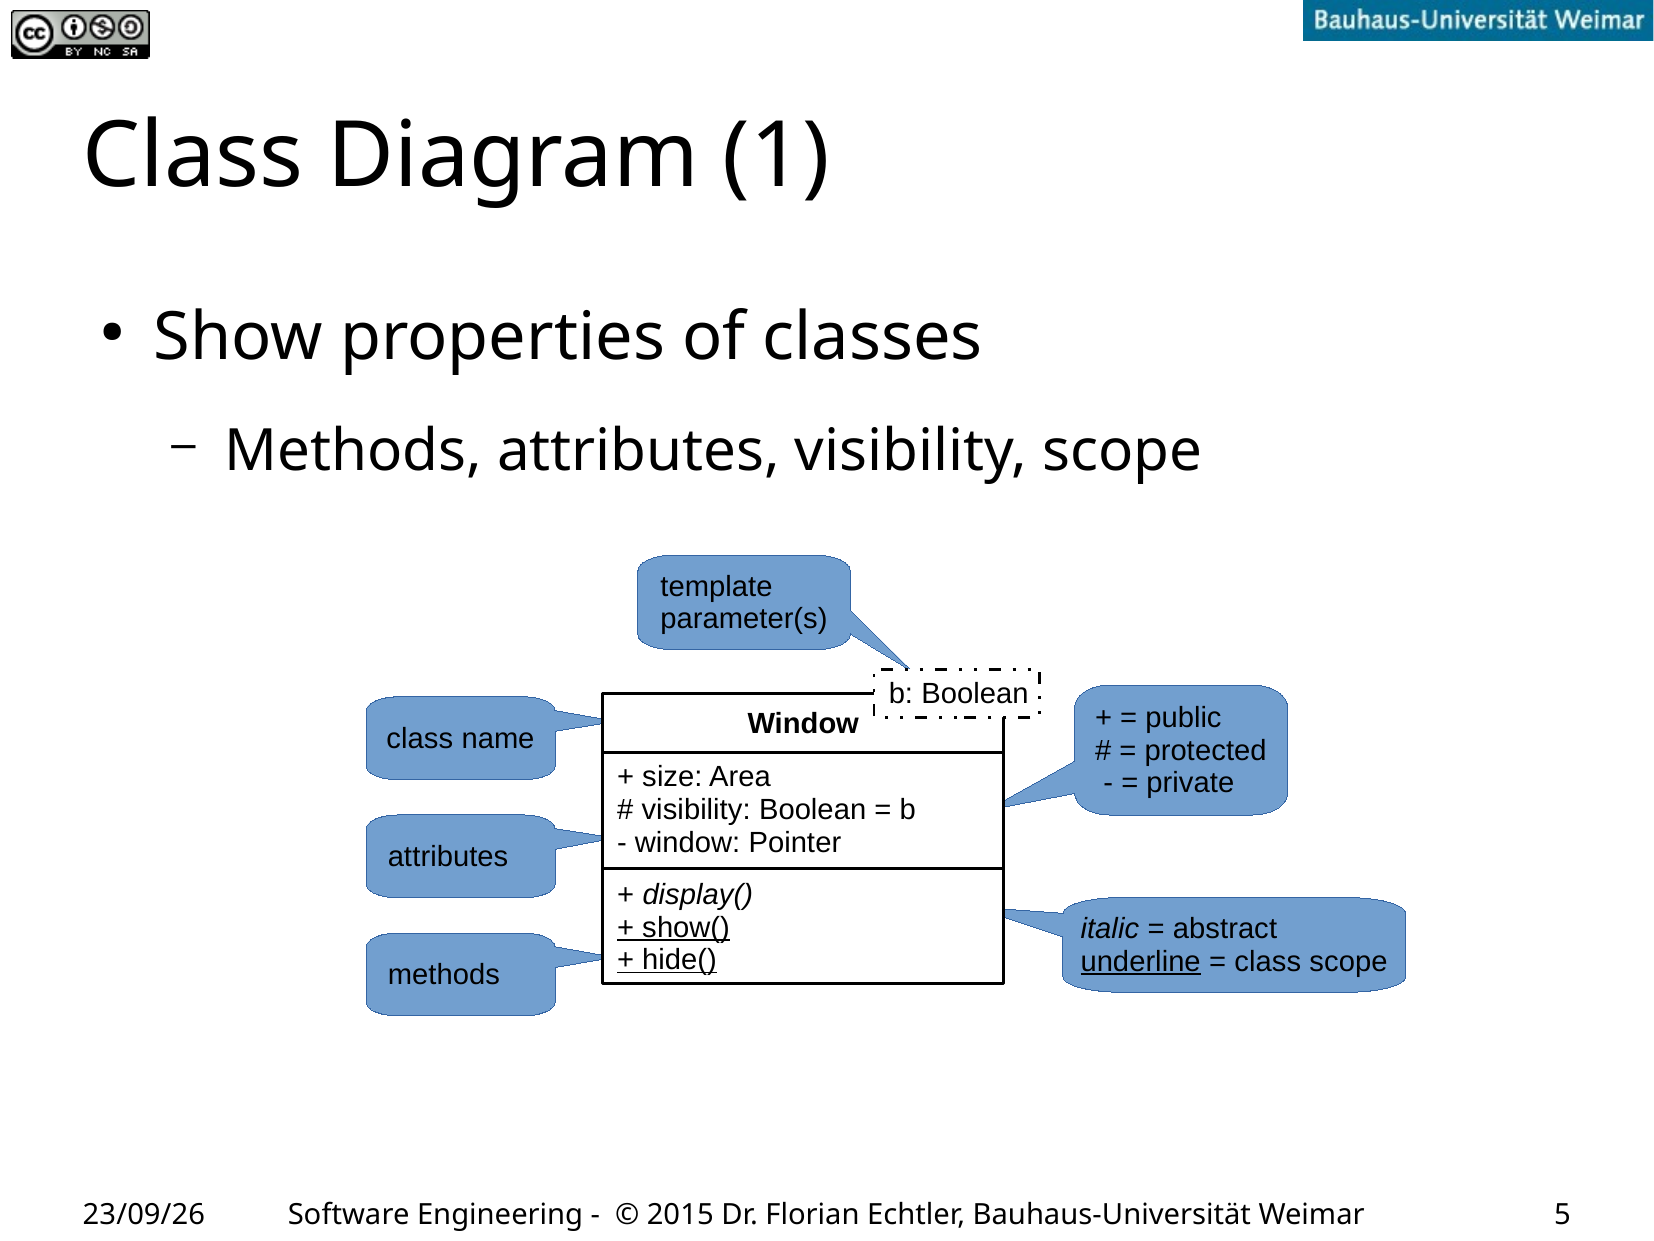

# Class Diagram (1)
Show properties of classes
Methods, attributes, visibility, scope
template
parameter(s)
b: Boolean
Window
+ size: Area
# visibility: Boolean = b
- window: Pointer
+ display()
+ show()
+ hide()
+ = public
# = protected
 - = private
class name
attributes
italic = abstract
underline = class scope
methods
Software Engineering - © 2015 Dr. Florian Echtler, Bauhaus-Universität Weimar
5